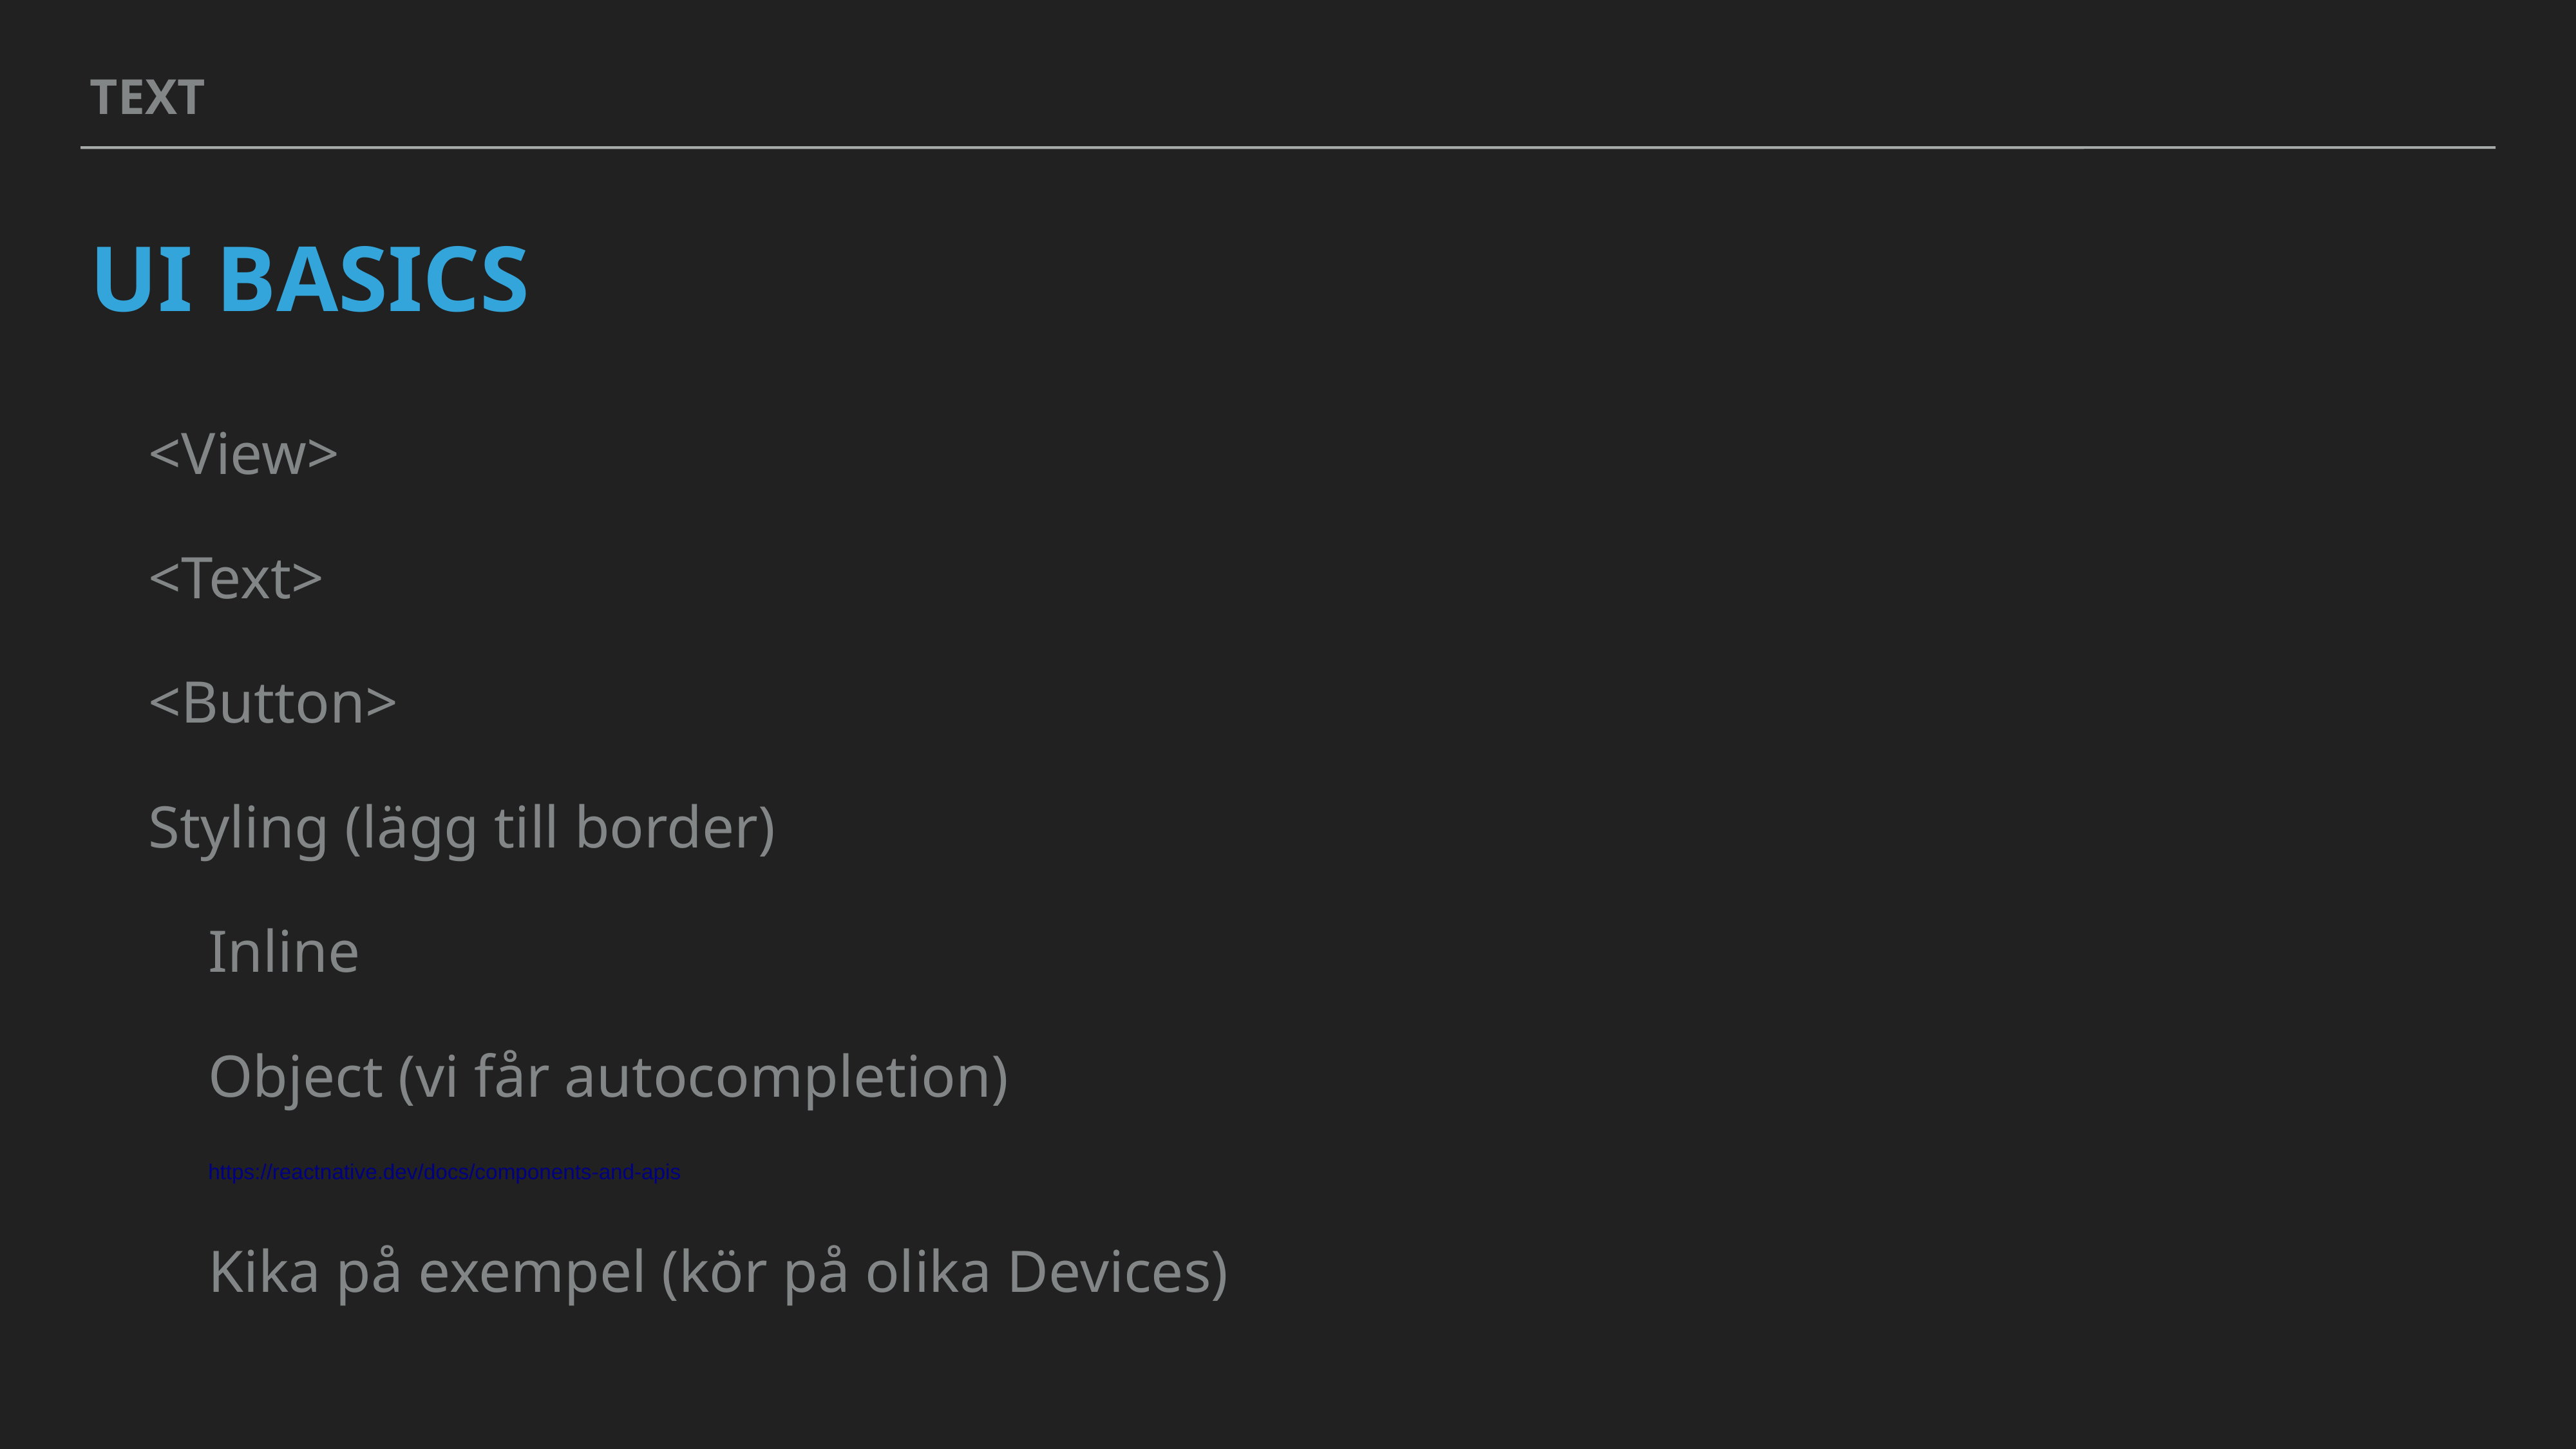

UI Basics
<View>
<Text>
<Button>
Styling (lägg till border)
Inline
Object (vi får autocompletion)
https://reactnative.dev/docs/components-and-apis
Kika på exempel (kör på olika Devices)